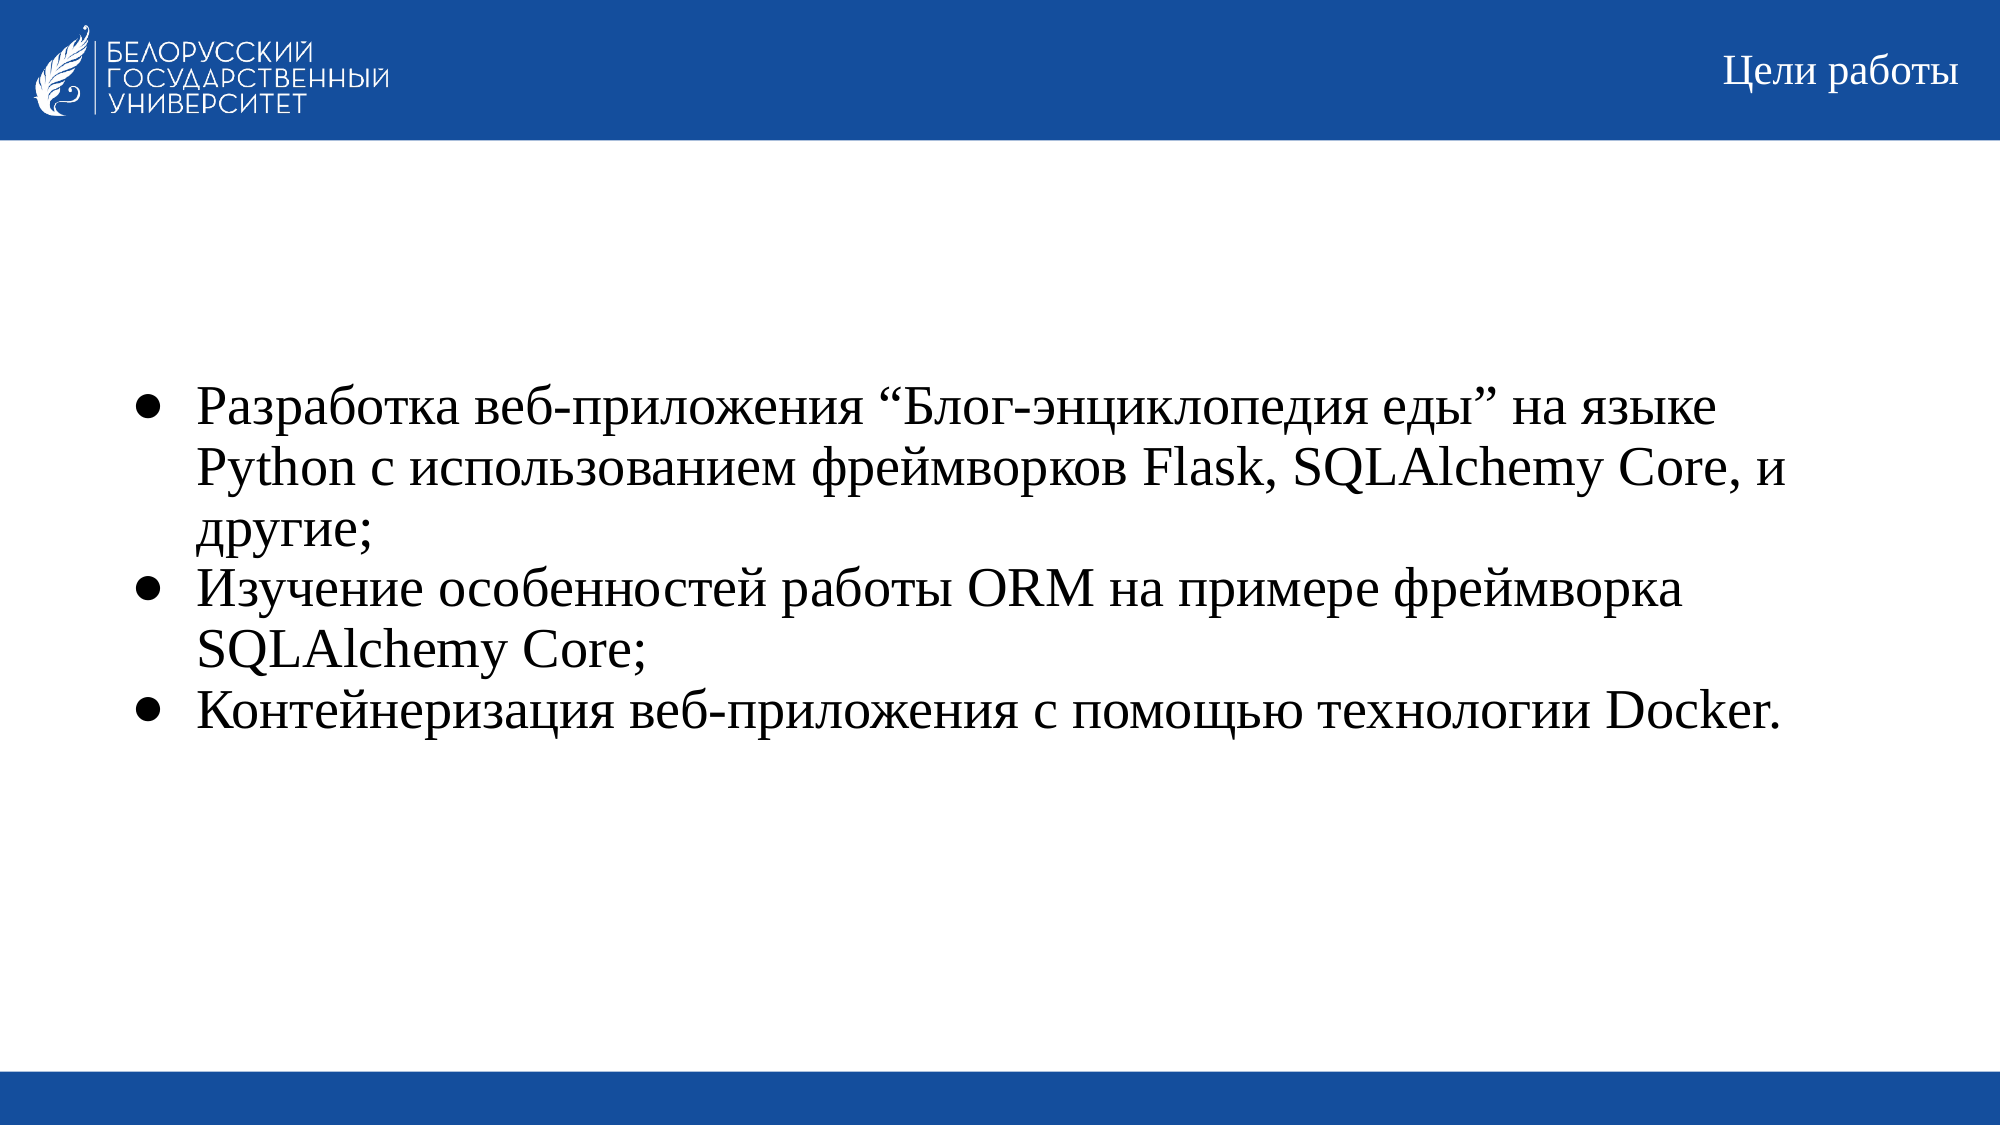

# Цели работы
Разработка веб-приложения “Блог-энциклопедия еды” на языке Python с использованием фреймворков Flask, SQLAlchemy Core, и другие;
Изучение особенностей работы ORM на примере фреймворка SQLAlchemy Core;
Контейнеризация веб-приложения с помощью технологии Docker.